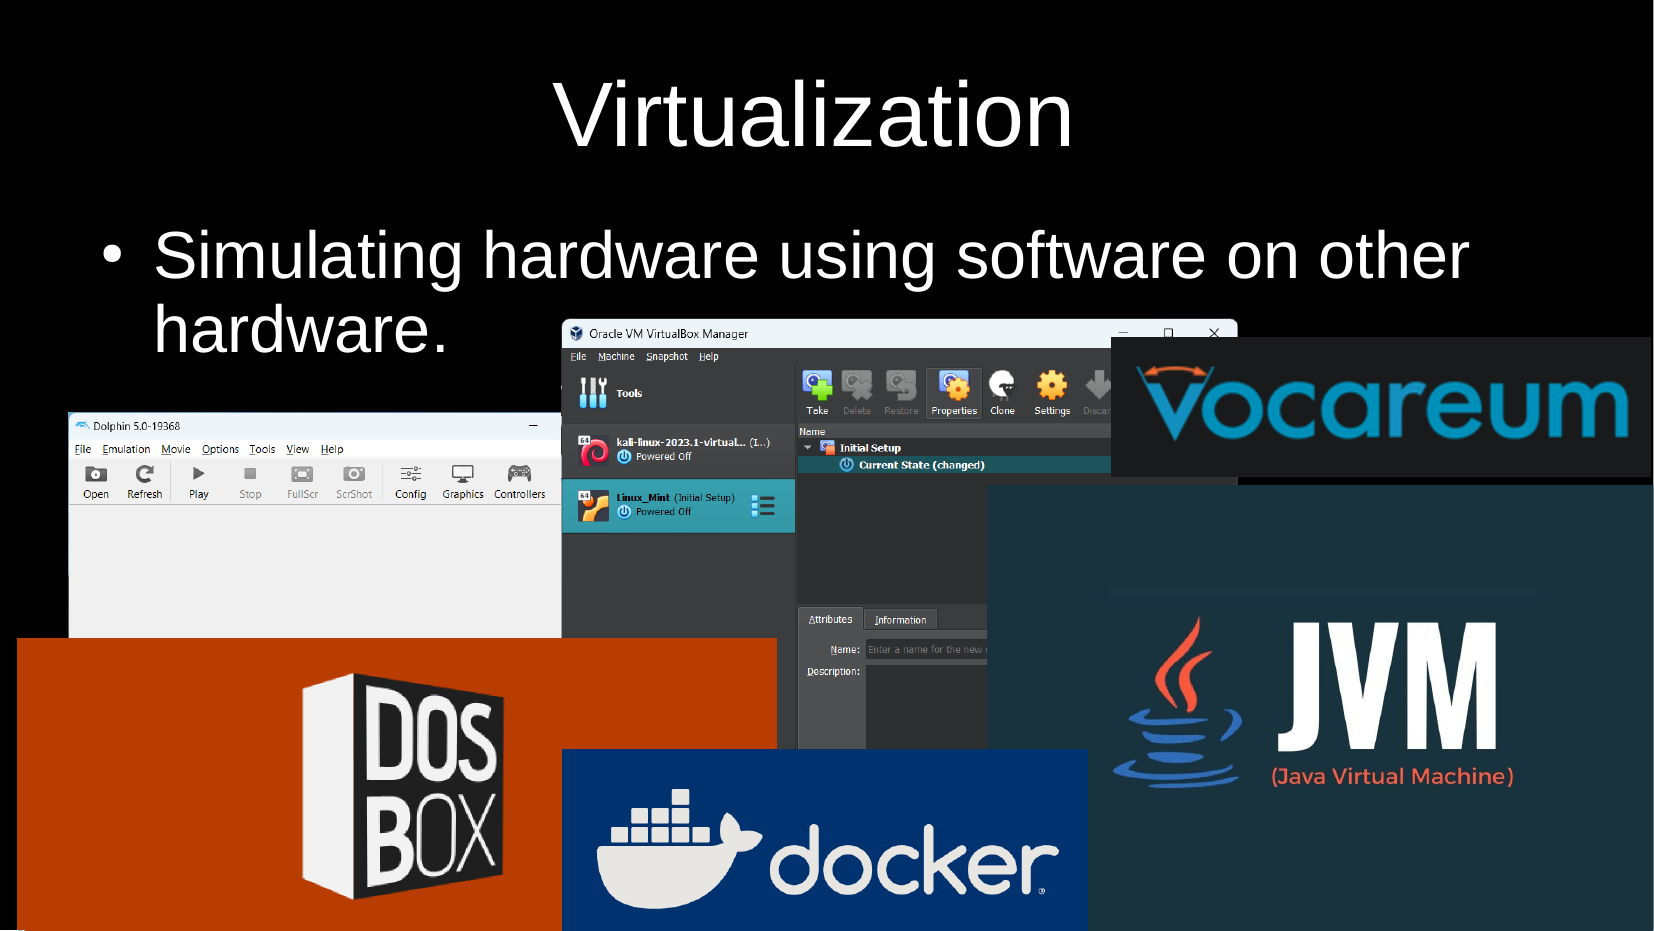

# Virtualization
Simulating hardware using software on other hardware.